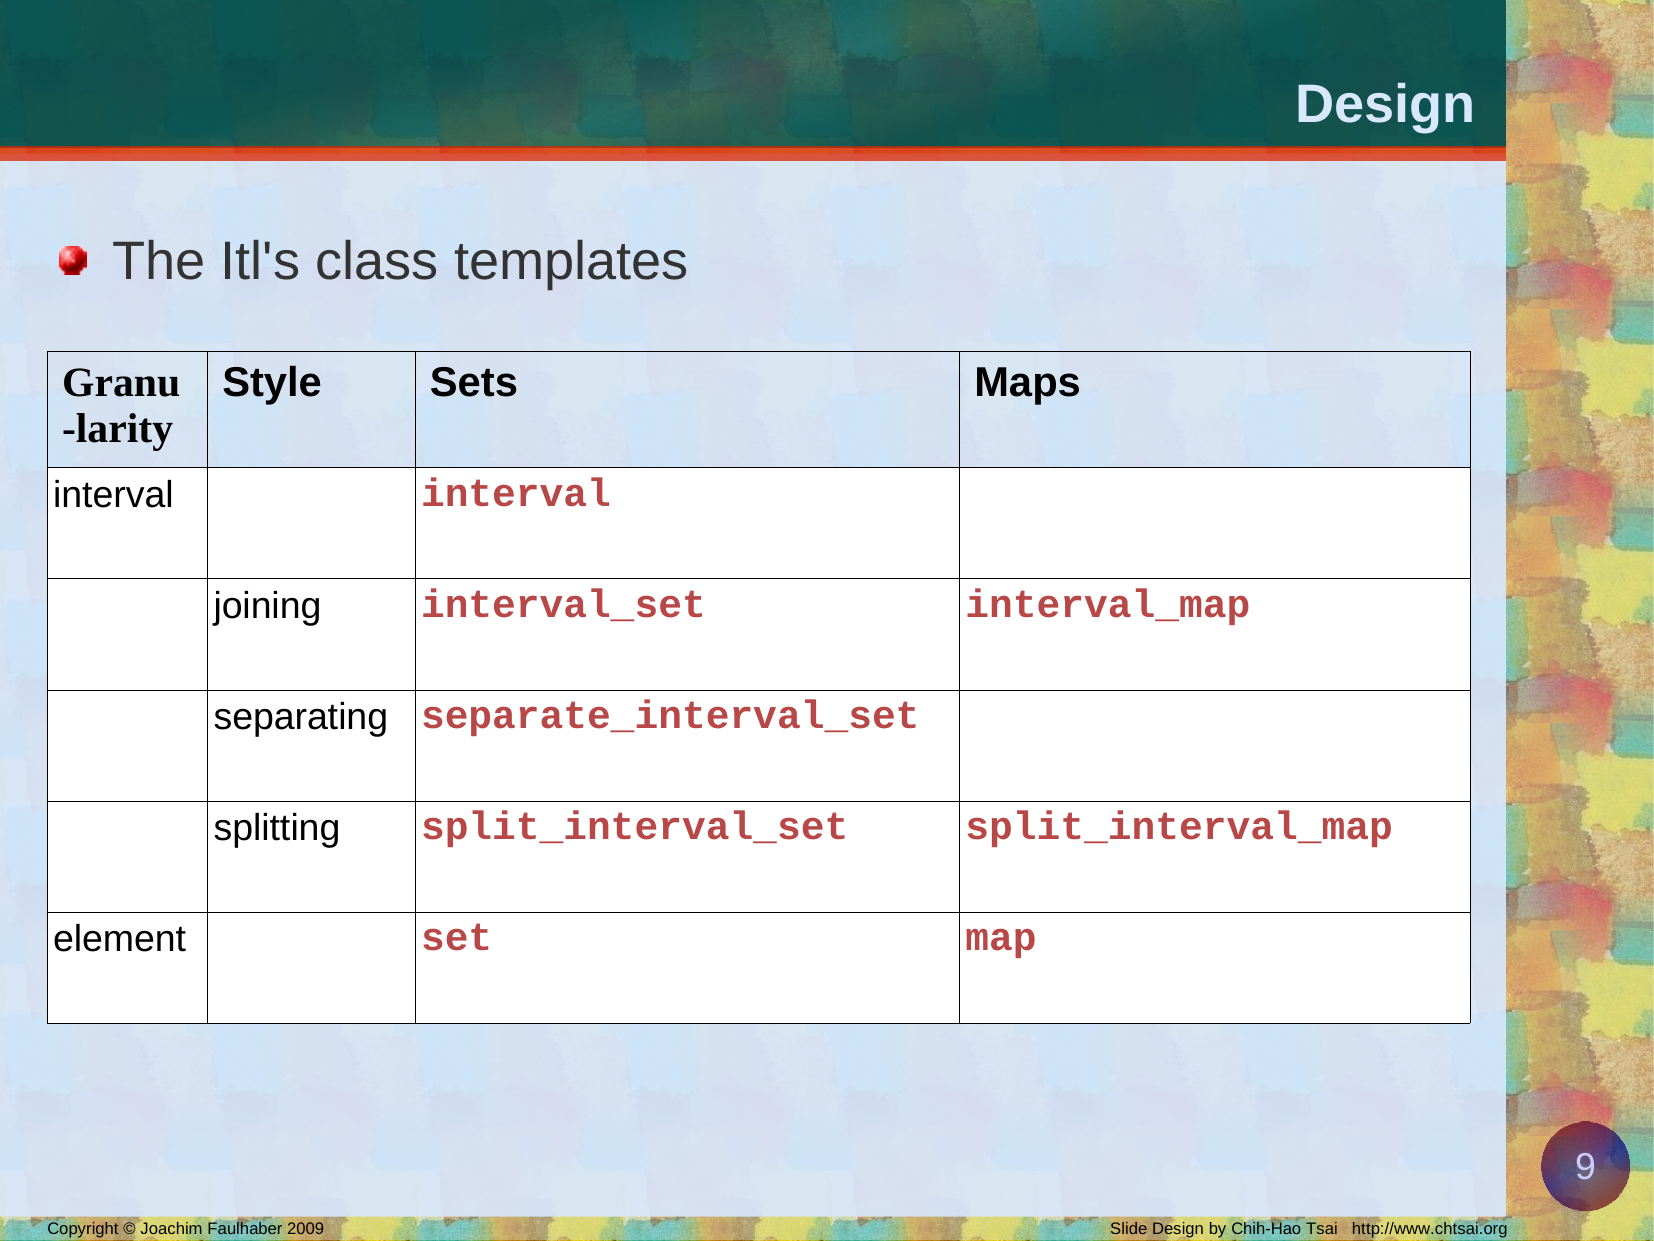

# Design
The Itl's class templates
| Granu-larity | Style | Sets | Maps |
| --- | --- | --- | --- |
| interval | | interval | |
| | joining | interval\_set | interval\_map |
| | separating | separate\_interval\_set | |
| | splitting | split\_interval\_set | split\_interval\_map |
| element | | set | map |